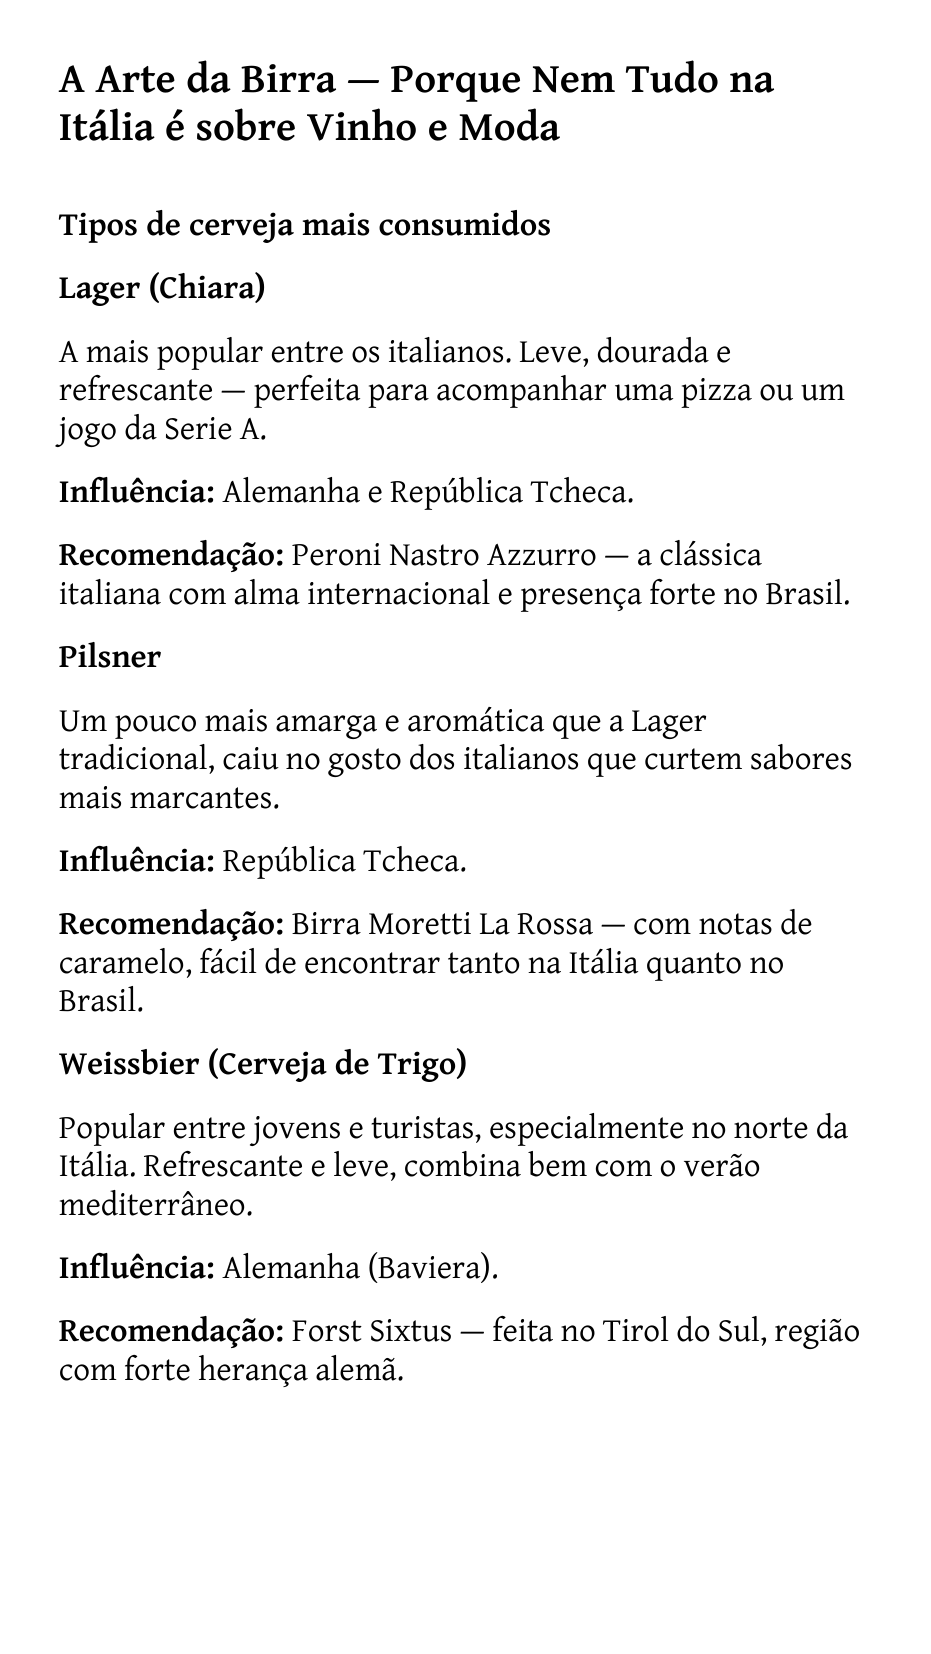

A Arte da Birra — Porque Nem Tudo na Itália é sobre Vinho e Moda
# Tipos de cerveja mais consumidos
Lager (Chiara)
A mais popular entre os italianos. Leve, dourada e refrescante — perfeita para acompanhar uma pizza ou um jogo da Serie A.
Influência: Alemanha e República Tcheca.
Recomendação: Peroni Nastro Azzurro — a clássica italiana com alma internacional e presença forte no Brasil.
Pilsner
Um pouco mais amarga e aromática que a Lager tradicional, caiu no gosto dos italianos que curtem sabores mais marcantes.
Influência: República Tcheca.
Recomendação: Birra Moretti La Rossa — com notas de caramelo, fácil de encontrar tanto na Itália quanto no Brasil.
Weissbier (Cerveja de Trigo)
Popular entre jovens e turistas, especialmente no norte da Itália. Refrescante e leve, combina bem com o verão mediterrâneo.
Influência: Alemanha (Baviera).
Recomendação: Forst Sixtus — feita no Tirol do Sul, região com forte herança alemã.